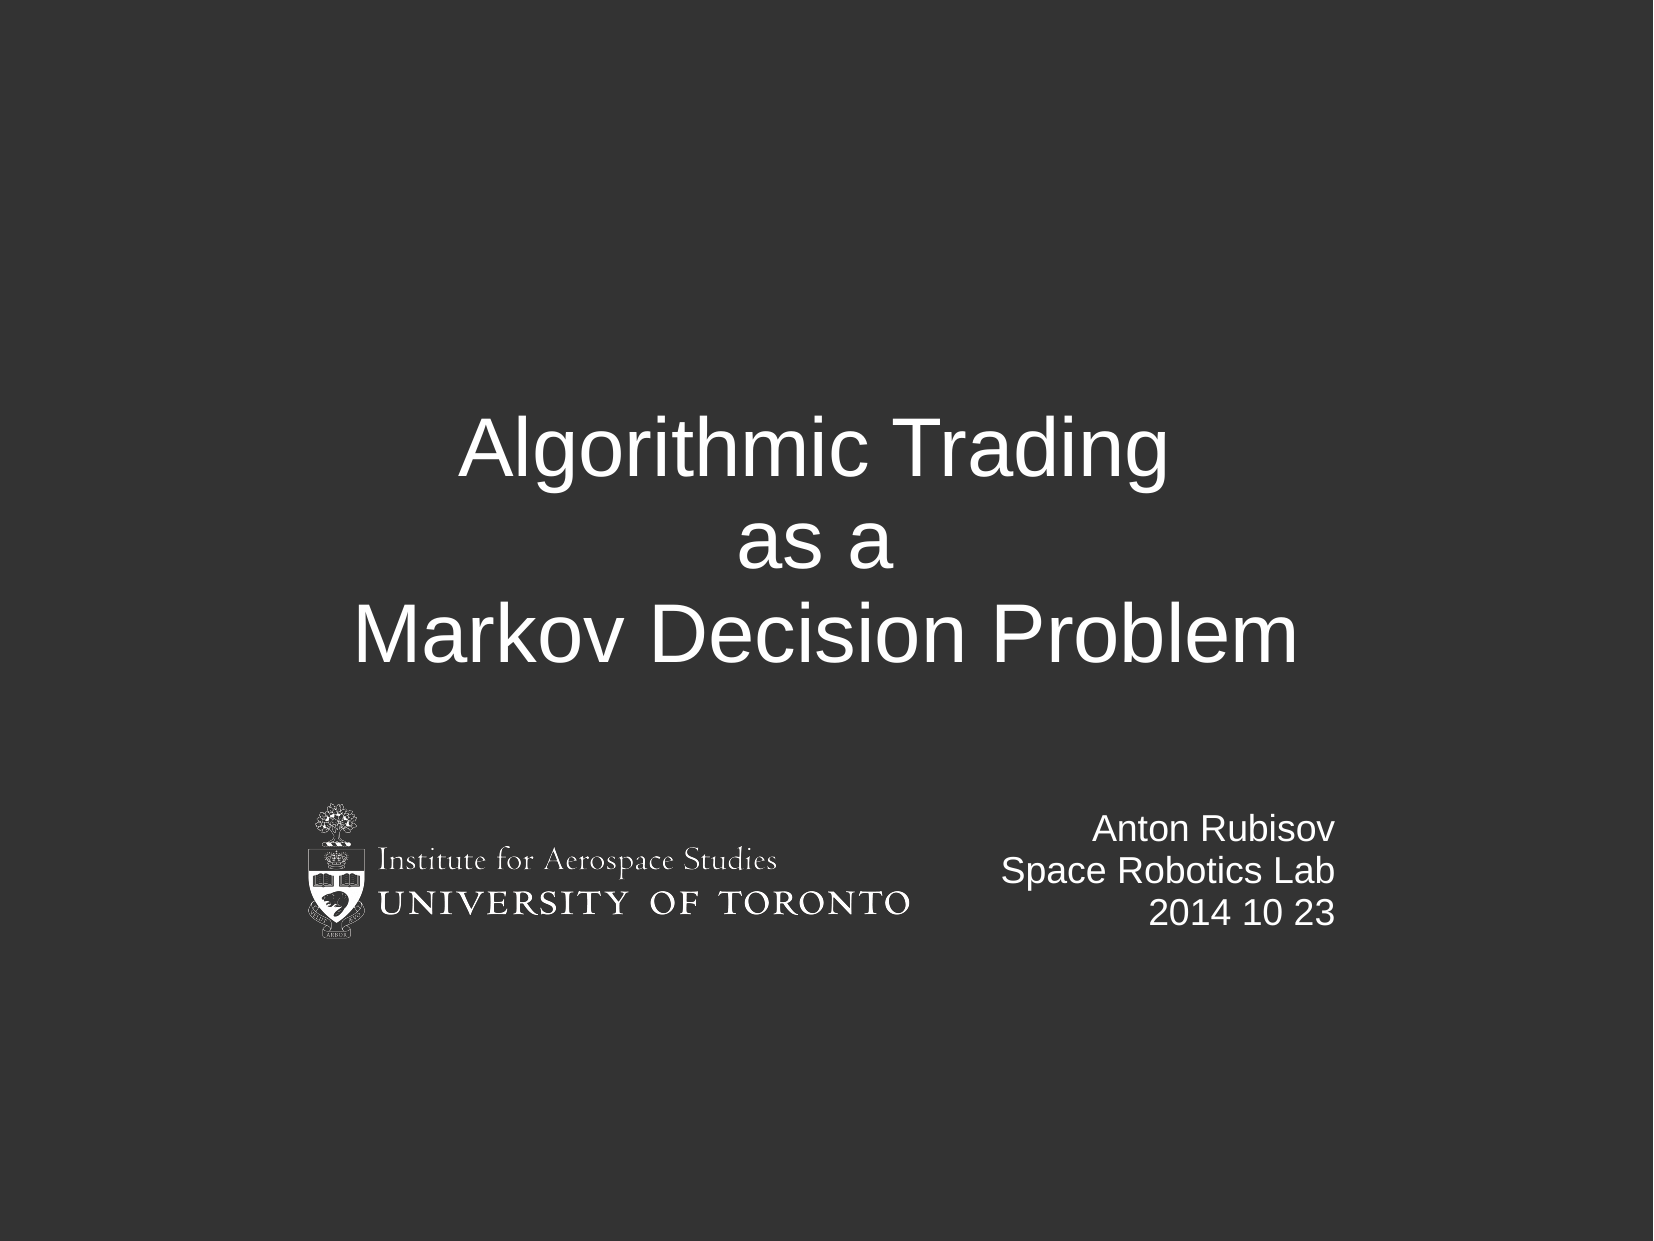

# Algorithmic Trading
as a
Markov Decision Problem
Anton Rubisov
Space Robotics Lab
2014 10 23